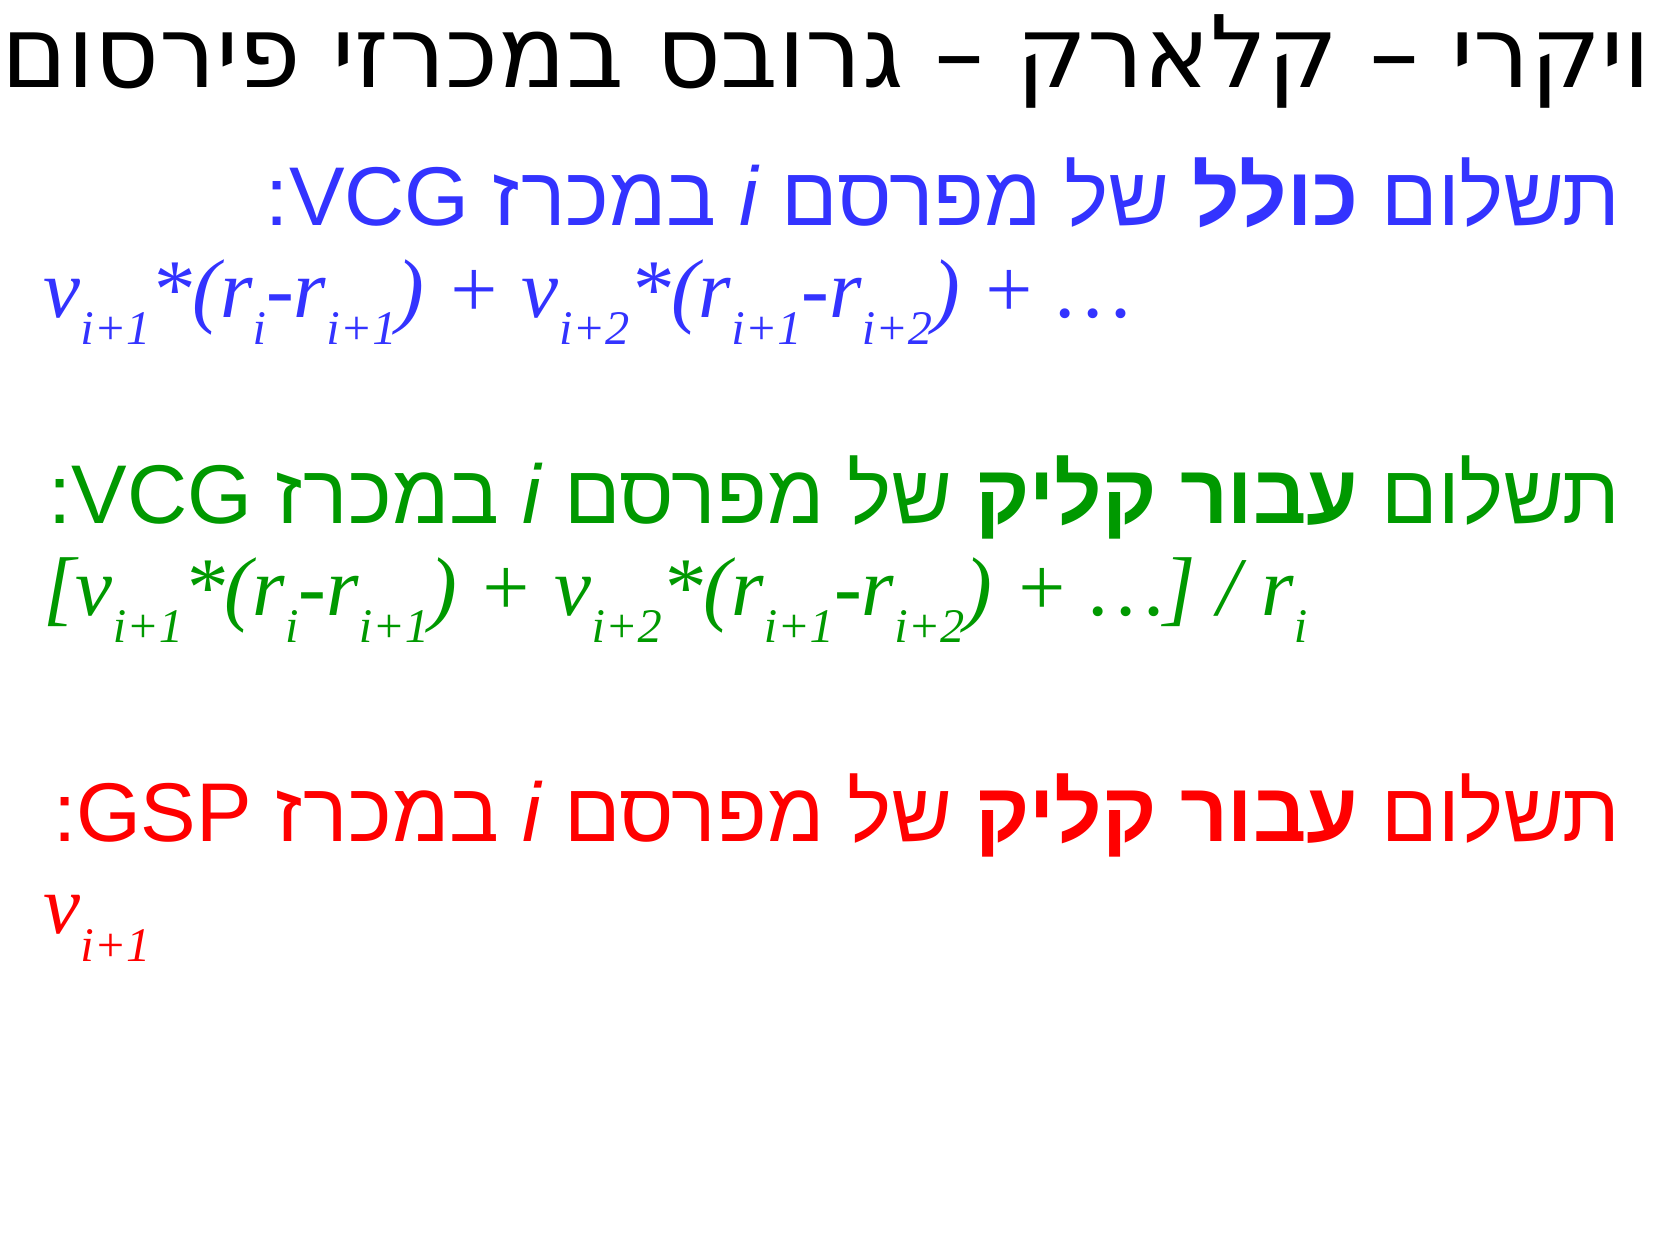

# ויקרי – קלארק – גרובס במכרזי פירסום
תשלום כולל של מפרסם i במכרז VCG:
vi+1*(ri-ri+1) + vi+2*(ri+1-ri+2) + …
תשלום עבור קליק של מפרסם i במכרז VCG:
[vi+1*(ri-ri+1) + vi+2*(ri+1-ri+2) + …] / ri
תשלום עבור קליק של מפרסם i במכרז GSP:
vi+1